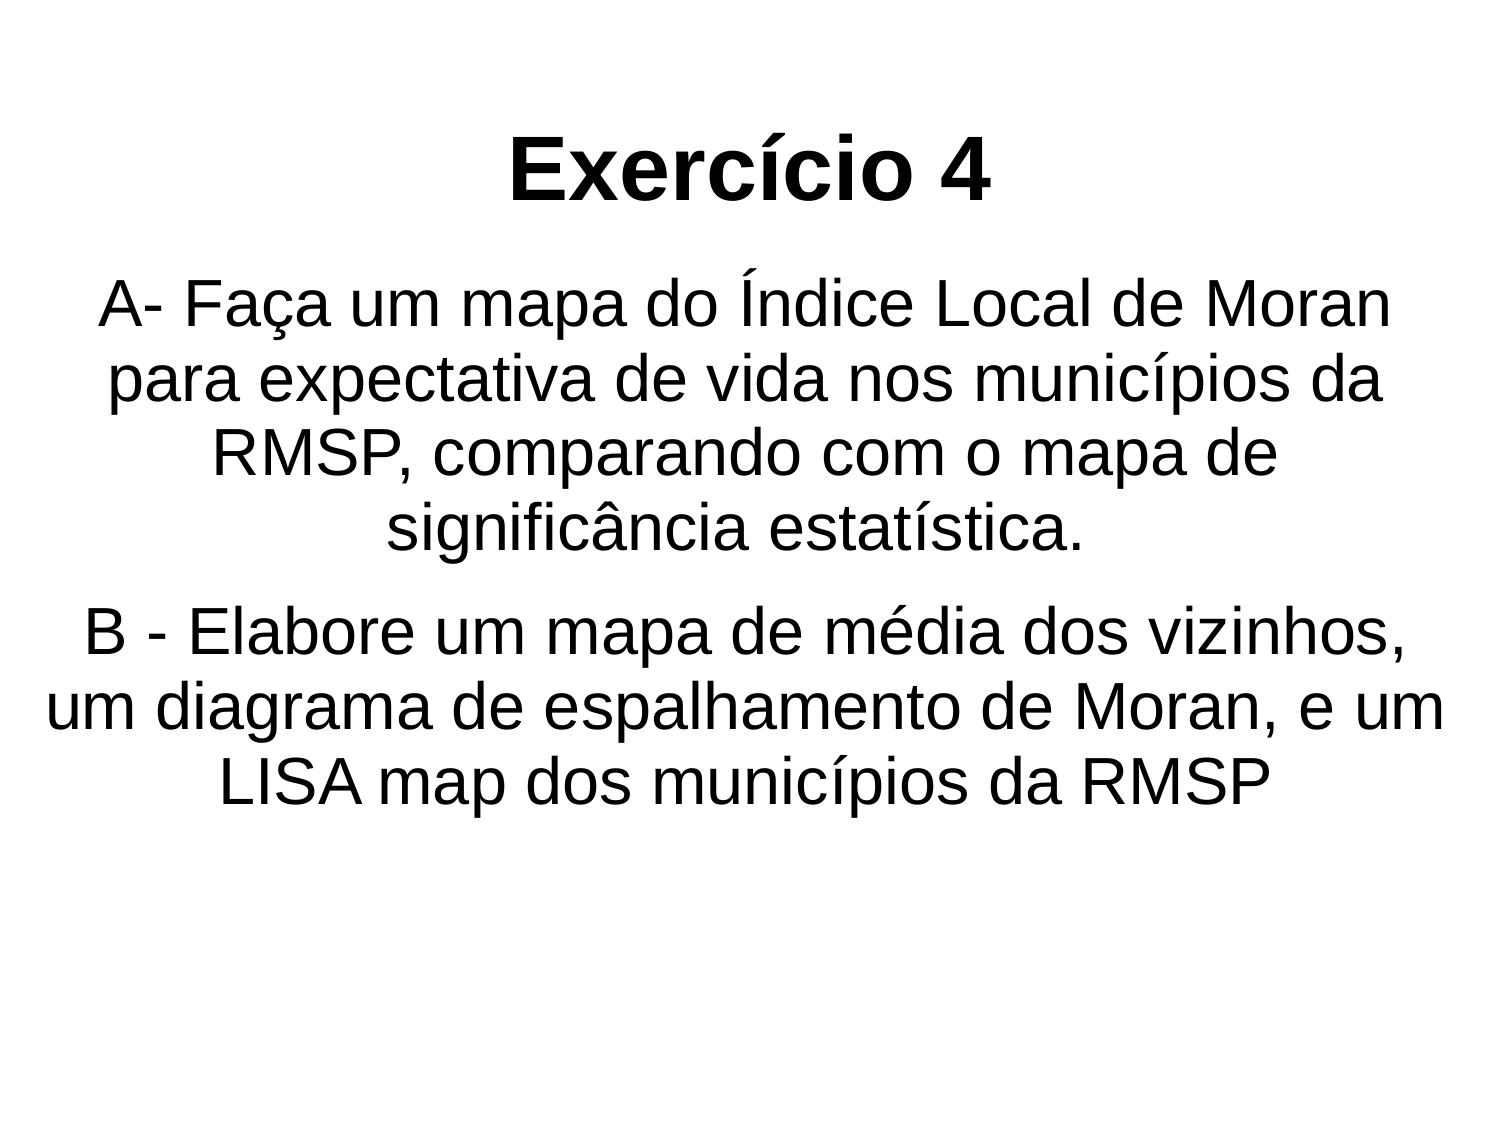

# Exercício 4
A- Faça um mapa do Índice Local de Moran para expectativa de vida nos municípios da RMSP, comparando com o mapa de significância estatística.
B - Elabore um mapa de média dos vizinhos, um diagrama de espalhamento de Moran, e um LISA map dos municípios da RMSP